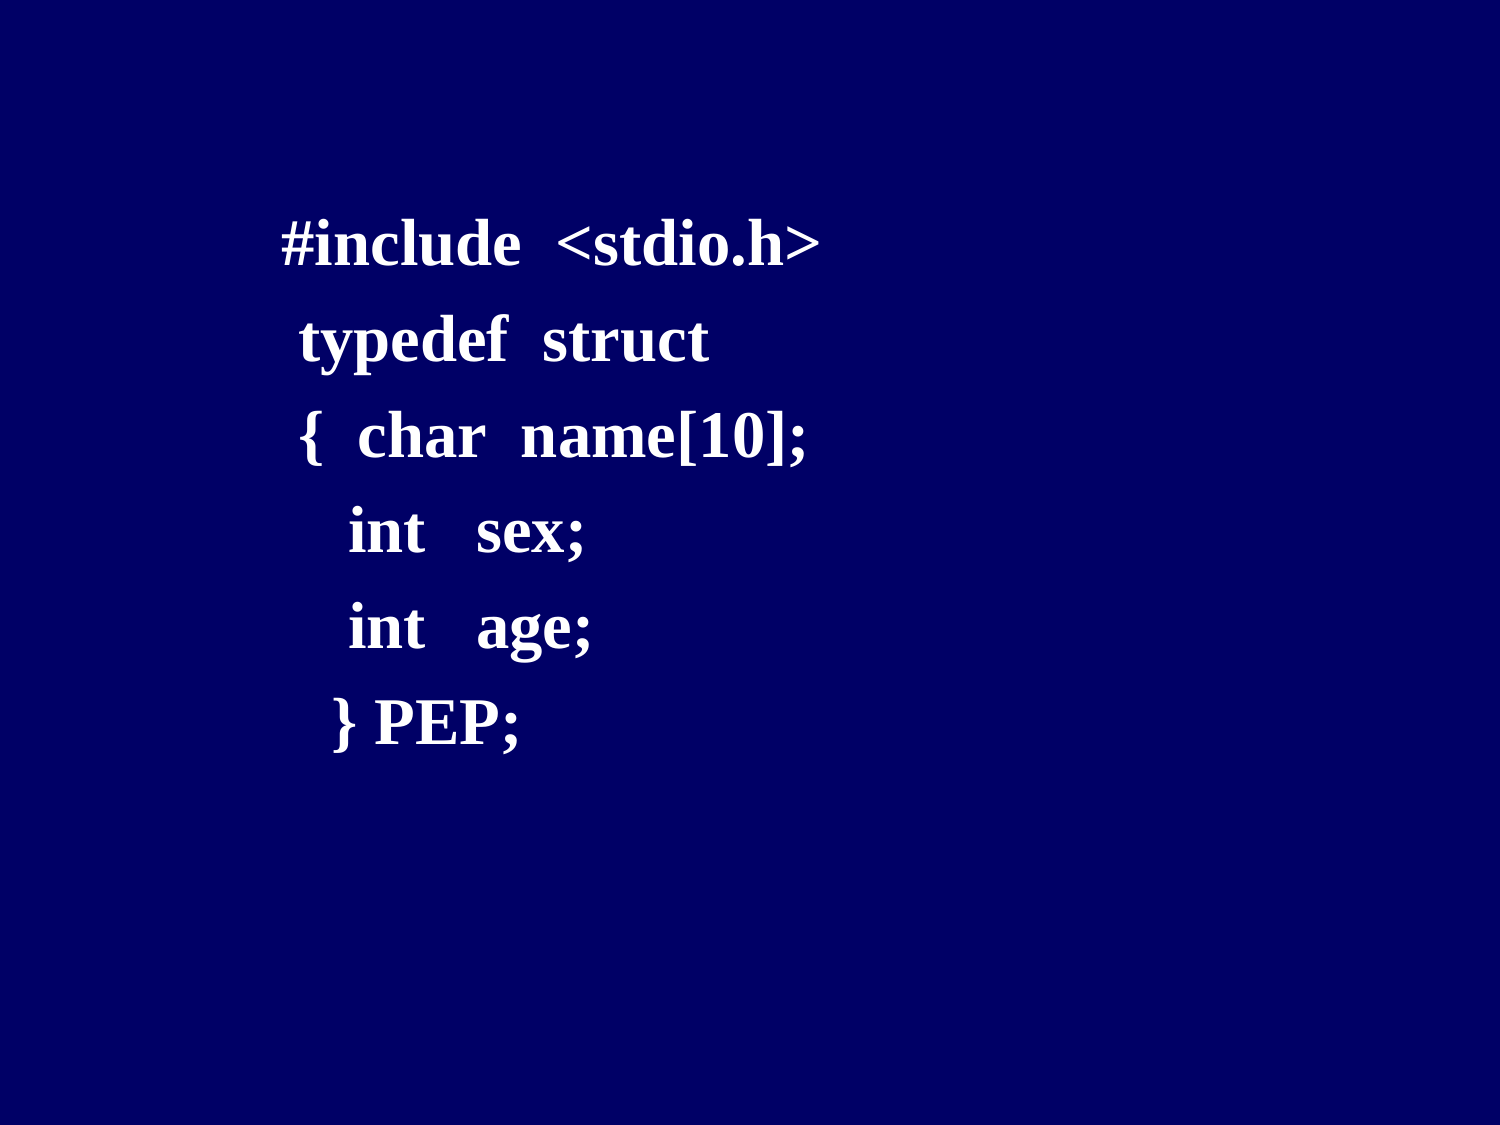

#include <stdio.h>
 typedef struct
 { char name[10];
 int sex;
 int age;
 } PEP;